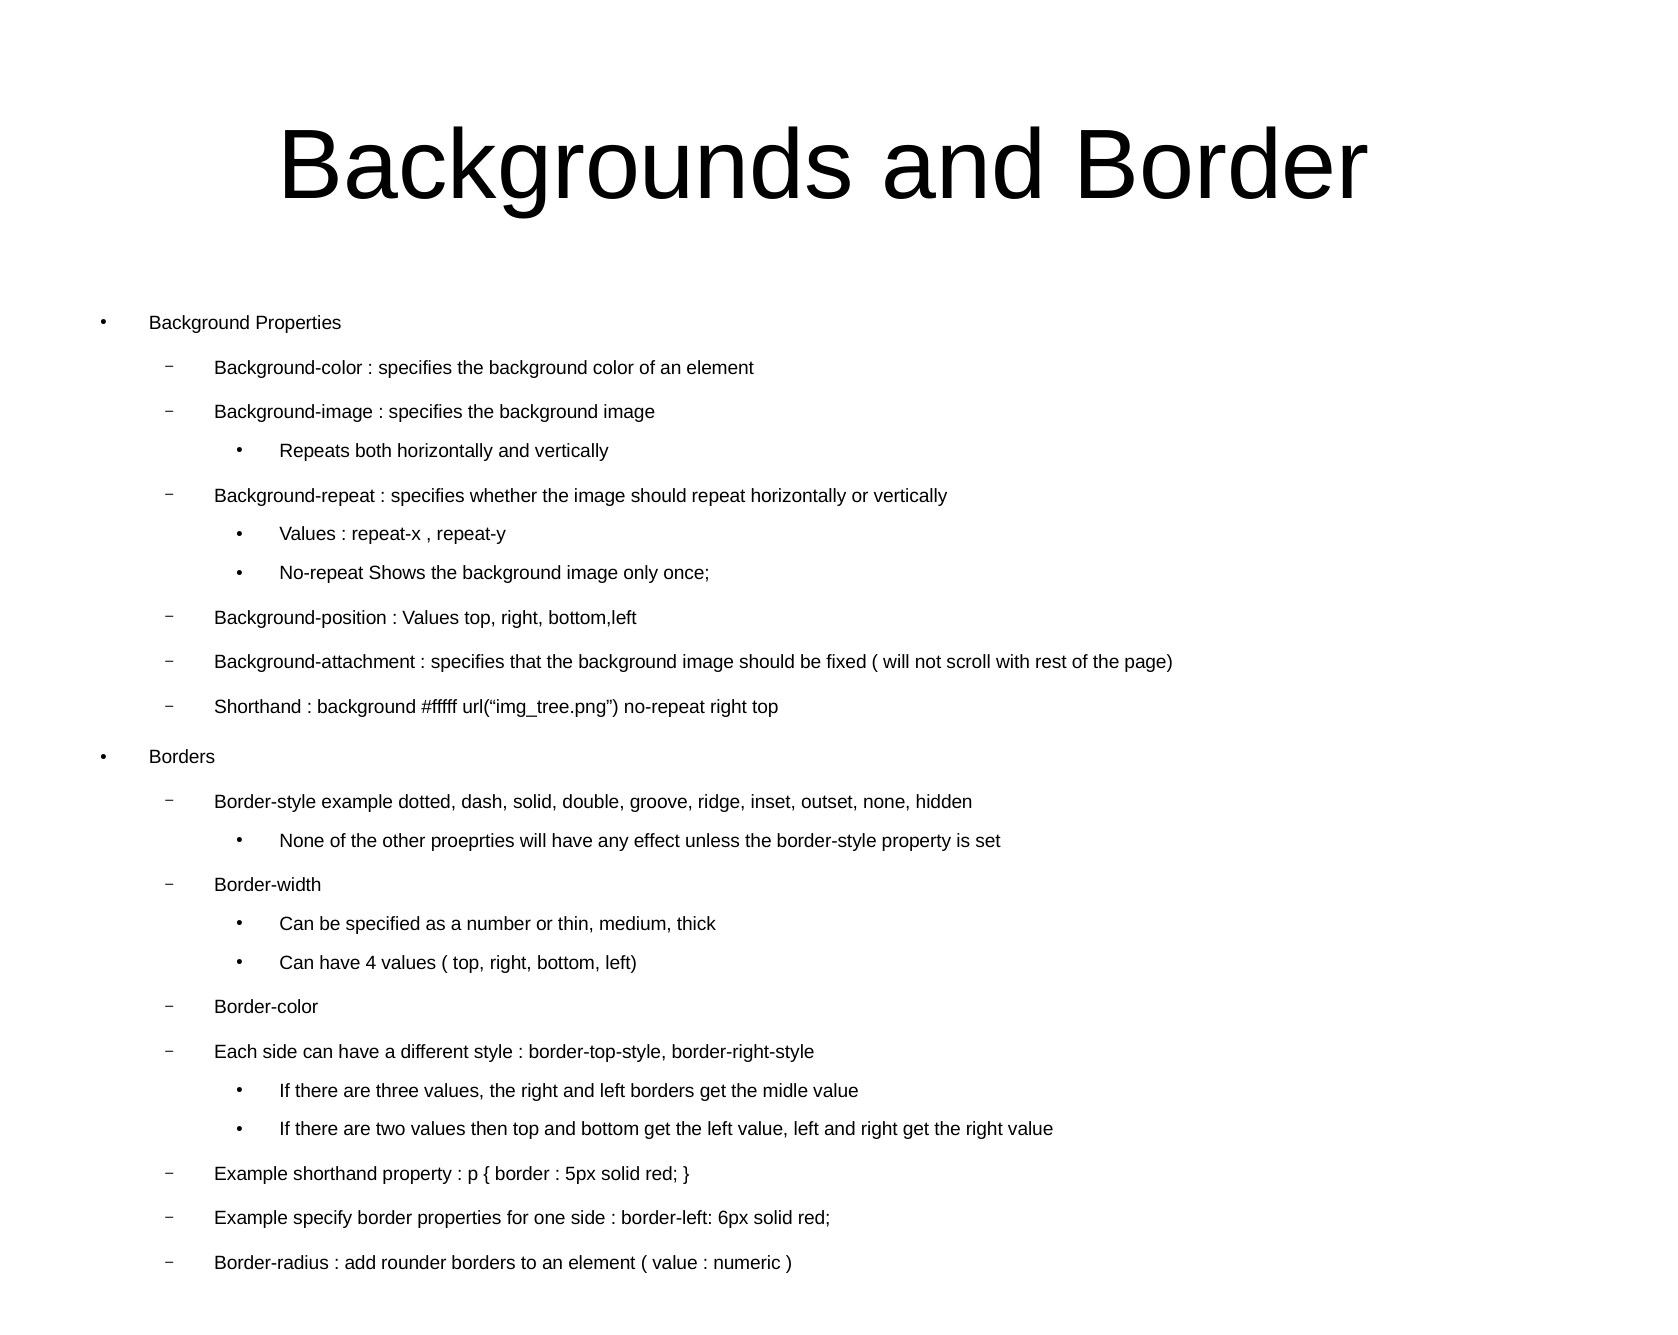

# Backgrounds and Border
Background Properties
Background-color : specifies the background color of an element
Background-image : specifies the background image
Repeats both horizontally and vertically
Background-repeat : specifies whether the image should repeat horizontally or vertically
Values : repeat-x , repeat-y
No-repeat Shows the background image only once;
Background-position : Values top, right, bottom,left
Background-attachment : specifies that the background image should be fixed ( will not scroll with rest of the page)
Shorthand : background #fffff url(“img_tree.png”) no-repeat right top
Borders
Border-style example dotted, dash, solid, double, groove, ridge, inset, outset, none, hidden
None of the other proeprties will have any effect unless the border-style property is set
Border-width
Can be specified as a number or thin, medium, thick
Can have 4 values ( top, right, bottom, left)
Border-color
Each side can have a different style : border-top-style, border-right-style
If there are three values, the right and left borders get the midle value
If there are two values then top and bottom get the left value, left and right get the right value
Example shorthand property : p { border : 5px solid red; }
Example specify border properties for one side : border-left: 6px solid red;
Border-radius : add rounder borders to an element ( value : numeric )